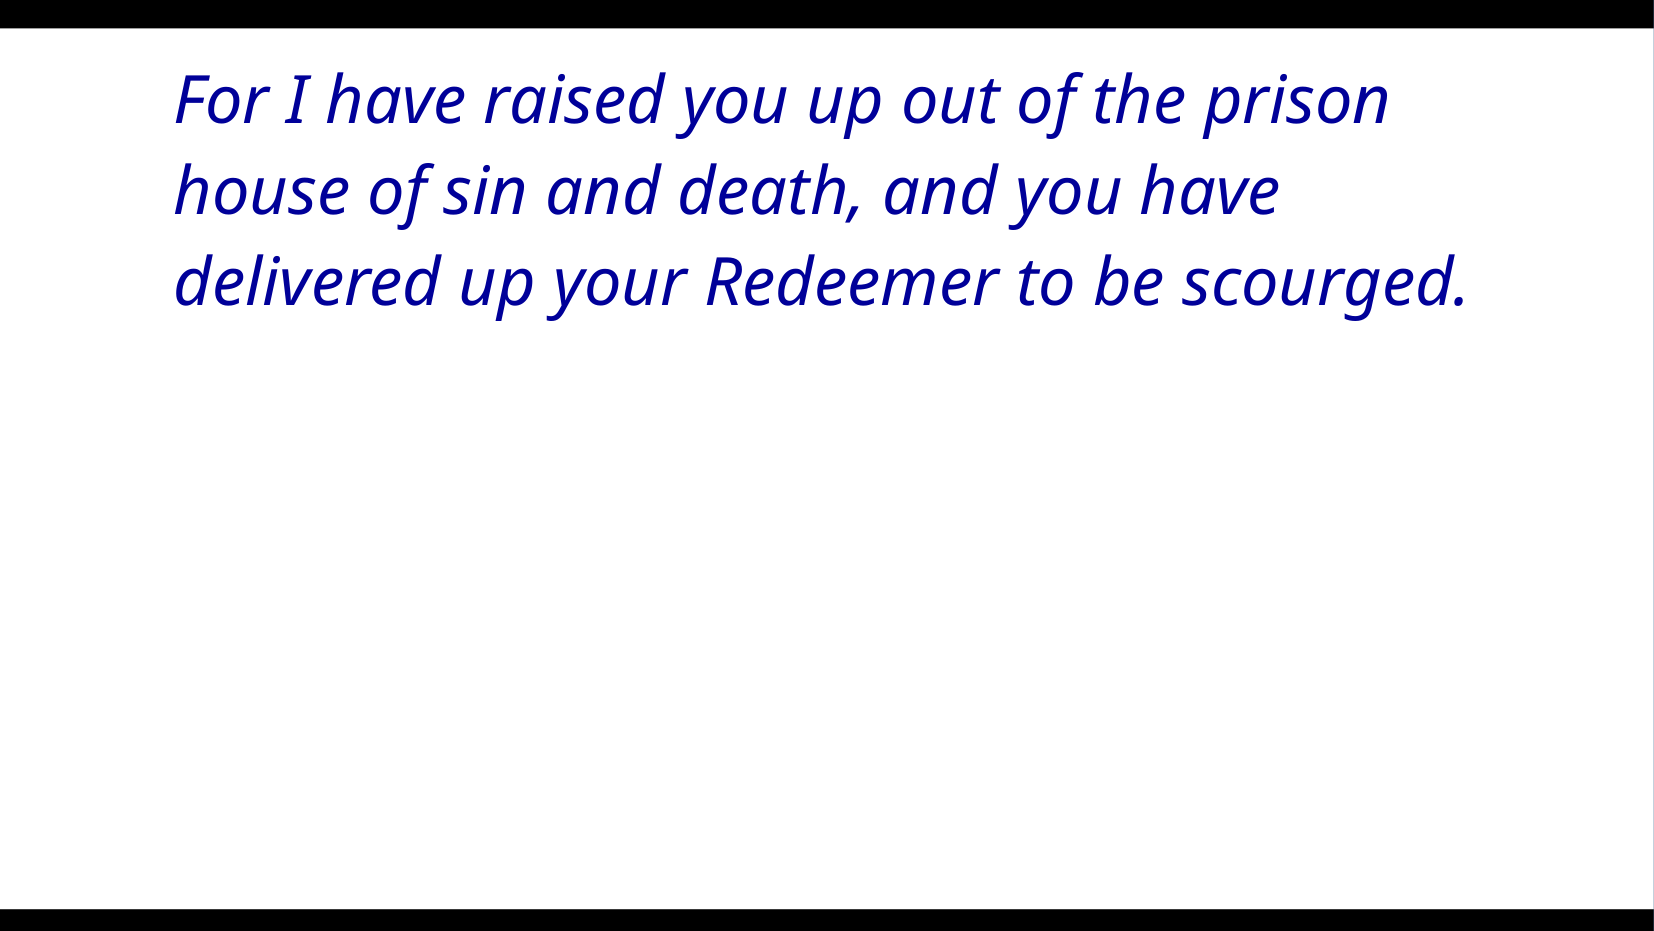

For I have raised you up out of the prison
 house of sin and death, and you have
 delivered up your Redeemer to be scourged.